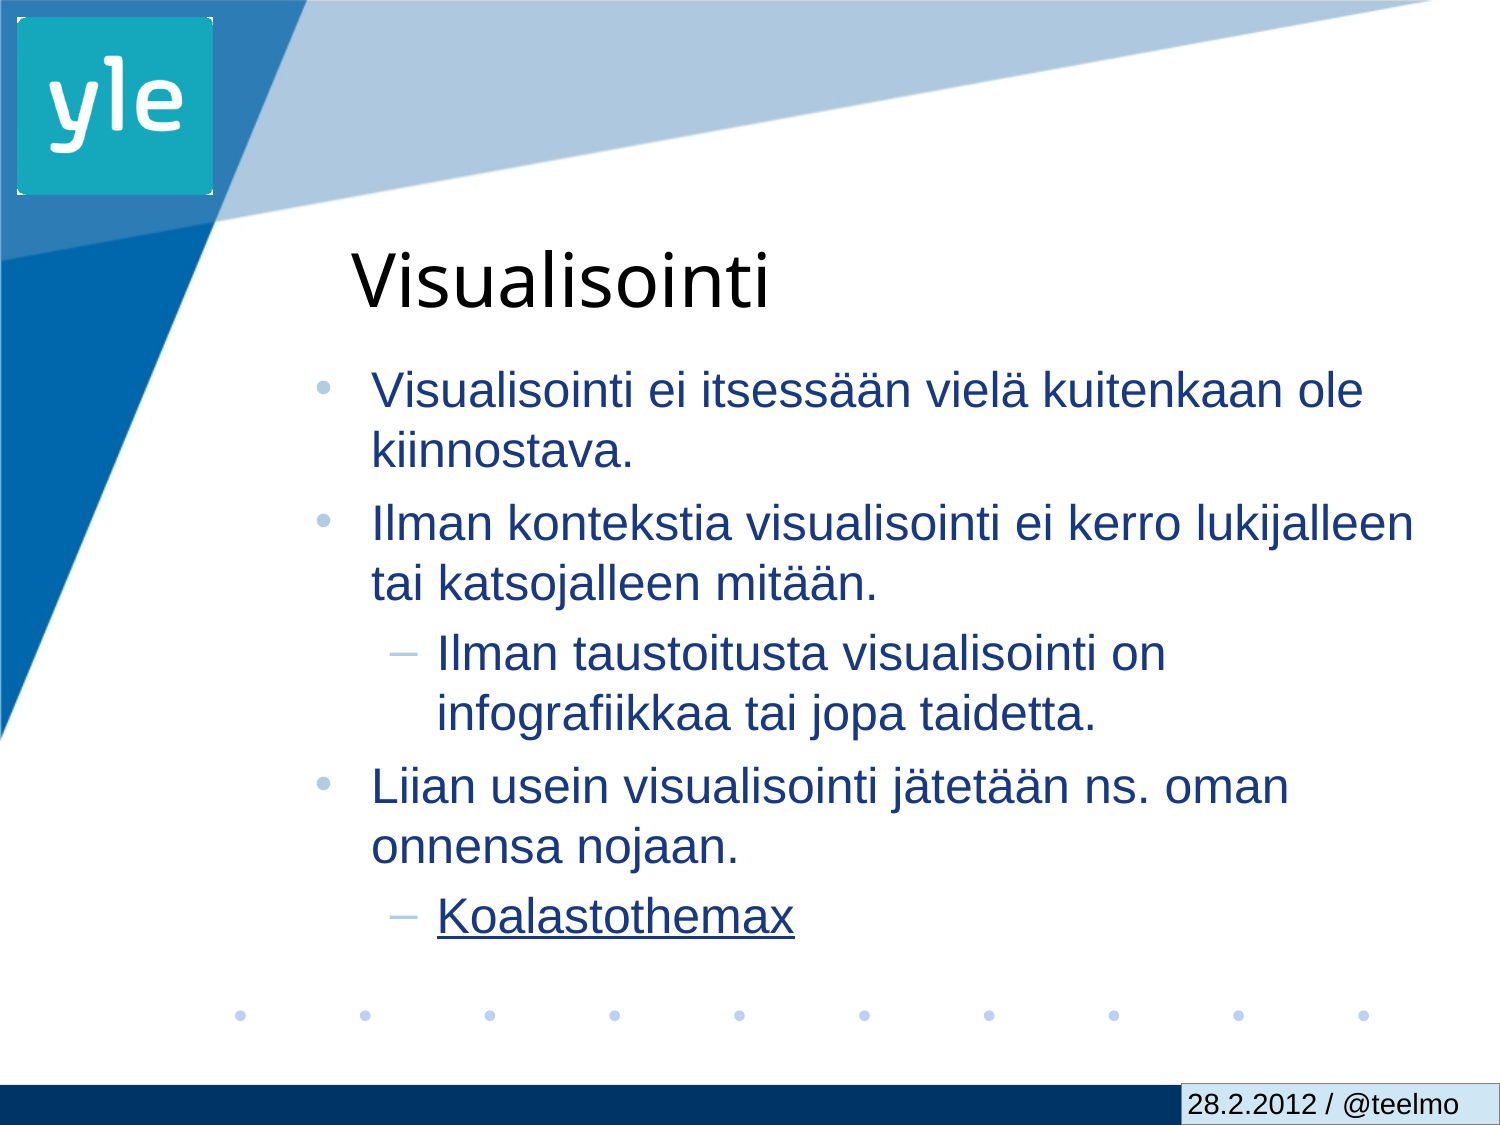

# Visualisointi
Visualisointi ei itsessään vielä kuitenkaan ole kiinnostava.
Ilman kontekstia visualisointi ei kerro lukijalleen tai katsojalleen mitään.
Ilman taustoitusta visualisointi on infografiikkaa tai jopa taidetta.
Liian usein visualisointi jätetään ns. oman onnensa nojaan.
Koalastothemax
28.2.2012 / @teelmo